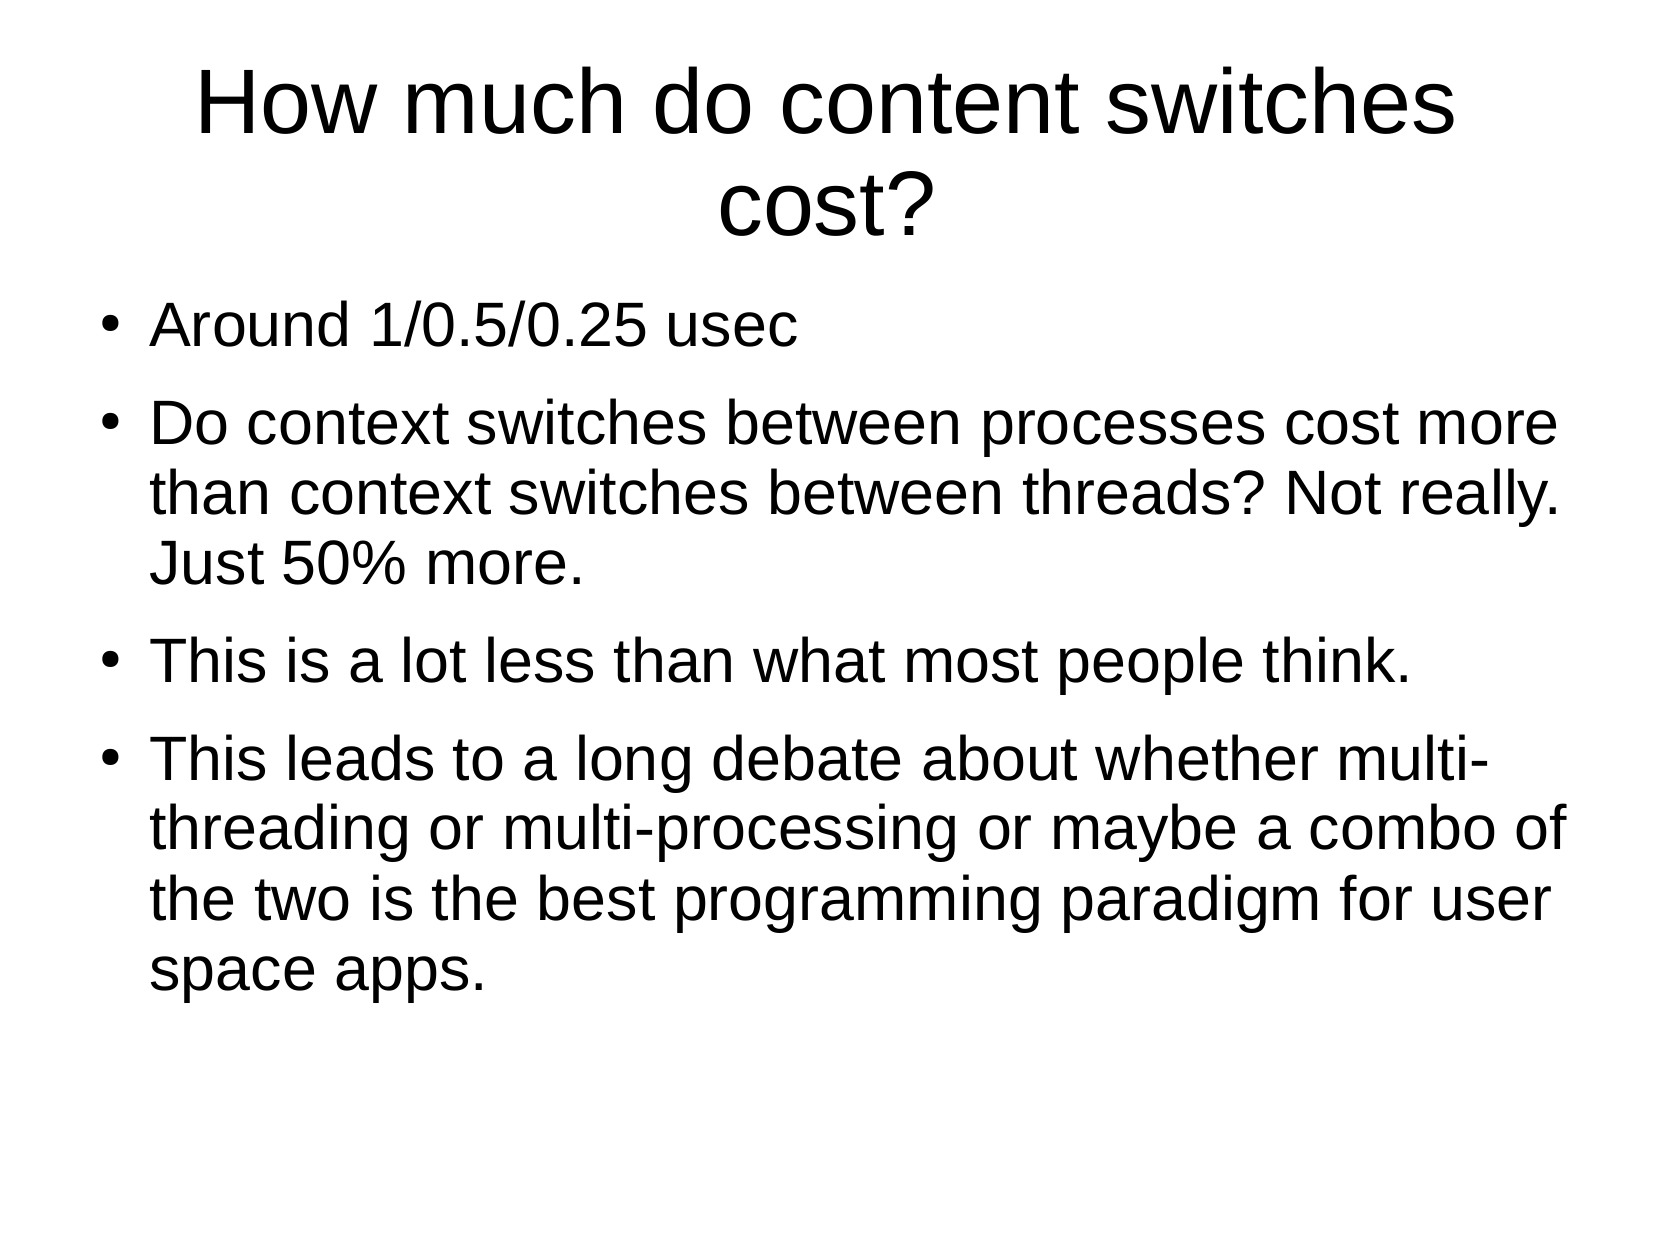

# How much do content switches cost?
Around 1/0.5/0.25 usec
Do context switches between processes cost more than context switches between threads? Not really. Just 50% more.
This is a lot less than what most people think.
This leads to a long debate about whether multi-threading or multi-processing or maybe a combo of the two is the best programming paradigm for user space apps.